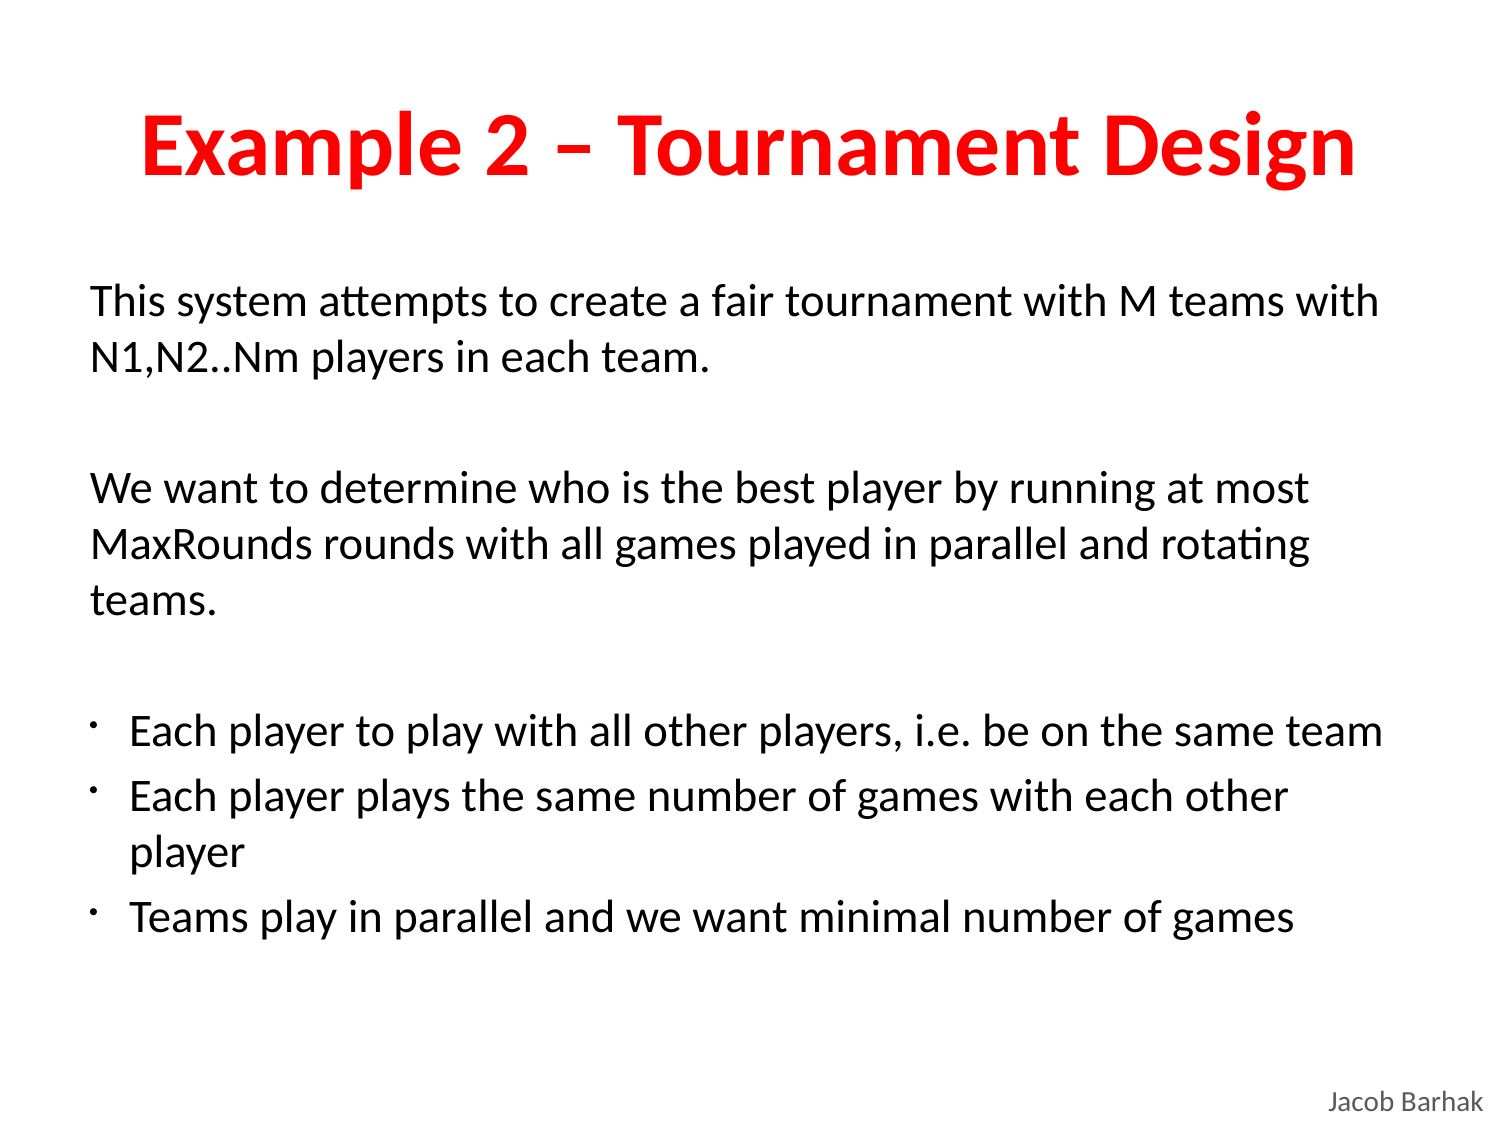

Example 2 – Tournament Design
This system attempts to create a fair tournament with M teams with N1,N2..Nm players in each team.
We want to determine who is the best player by running at most MaxRounds rounds with all games played in parallel and rotating teams.
Each player to play with all other players, i.e. be on the same team
Each player plays the same number of games with each other player
Teams play in parallel and we want minimal number of games